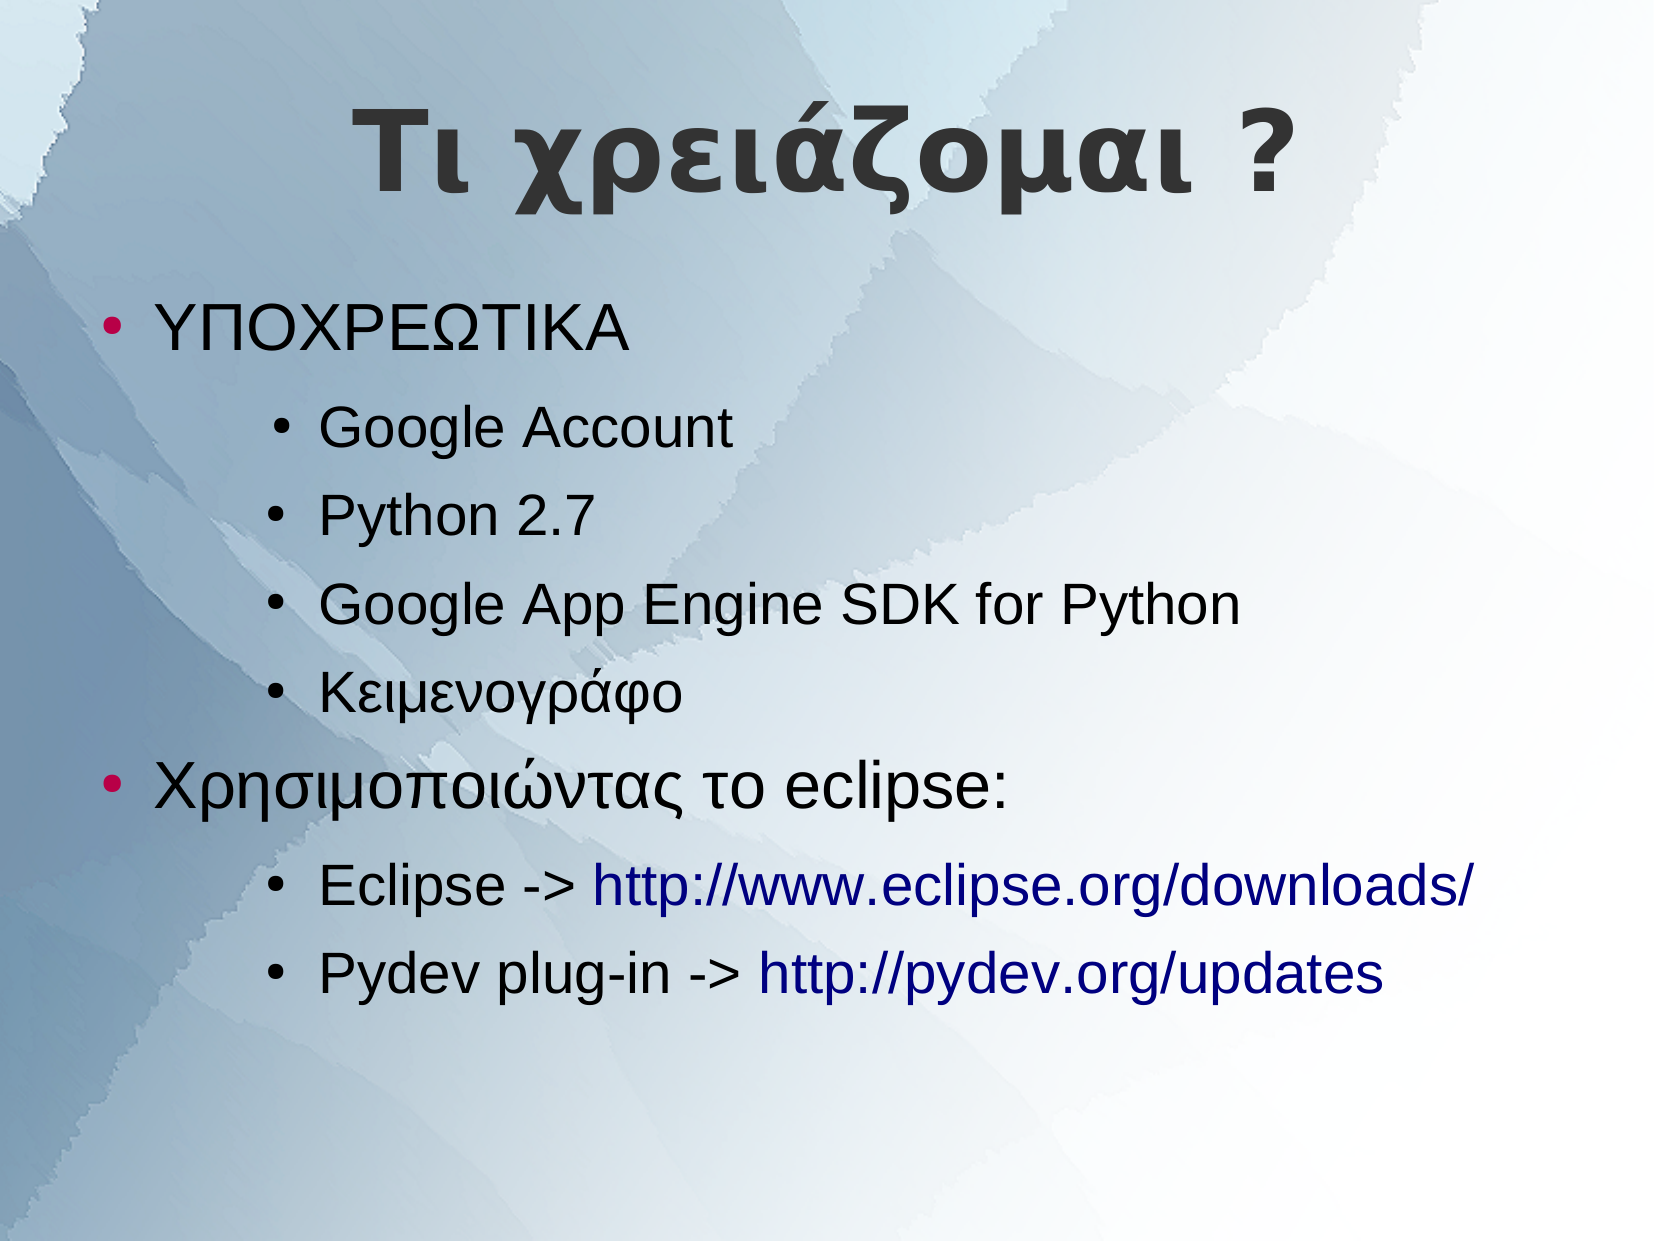

# Τι χρειάζομαι ?
ΥΠΟΧΡΕΩΤΙΚΑ
Google Account
Python 2.7
Google App Engine SDK for Python
Κειμενογράφο
Χρησιμοποιώντας το eclipse:
Eclipse -> http://www.eclipse.org/downloads/
Pydev plug-in -> http://pydev.org/updates